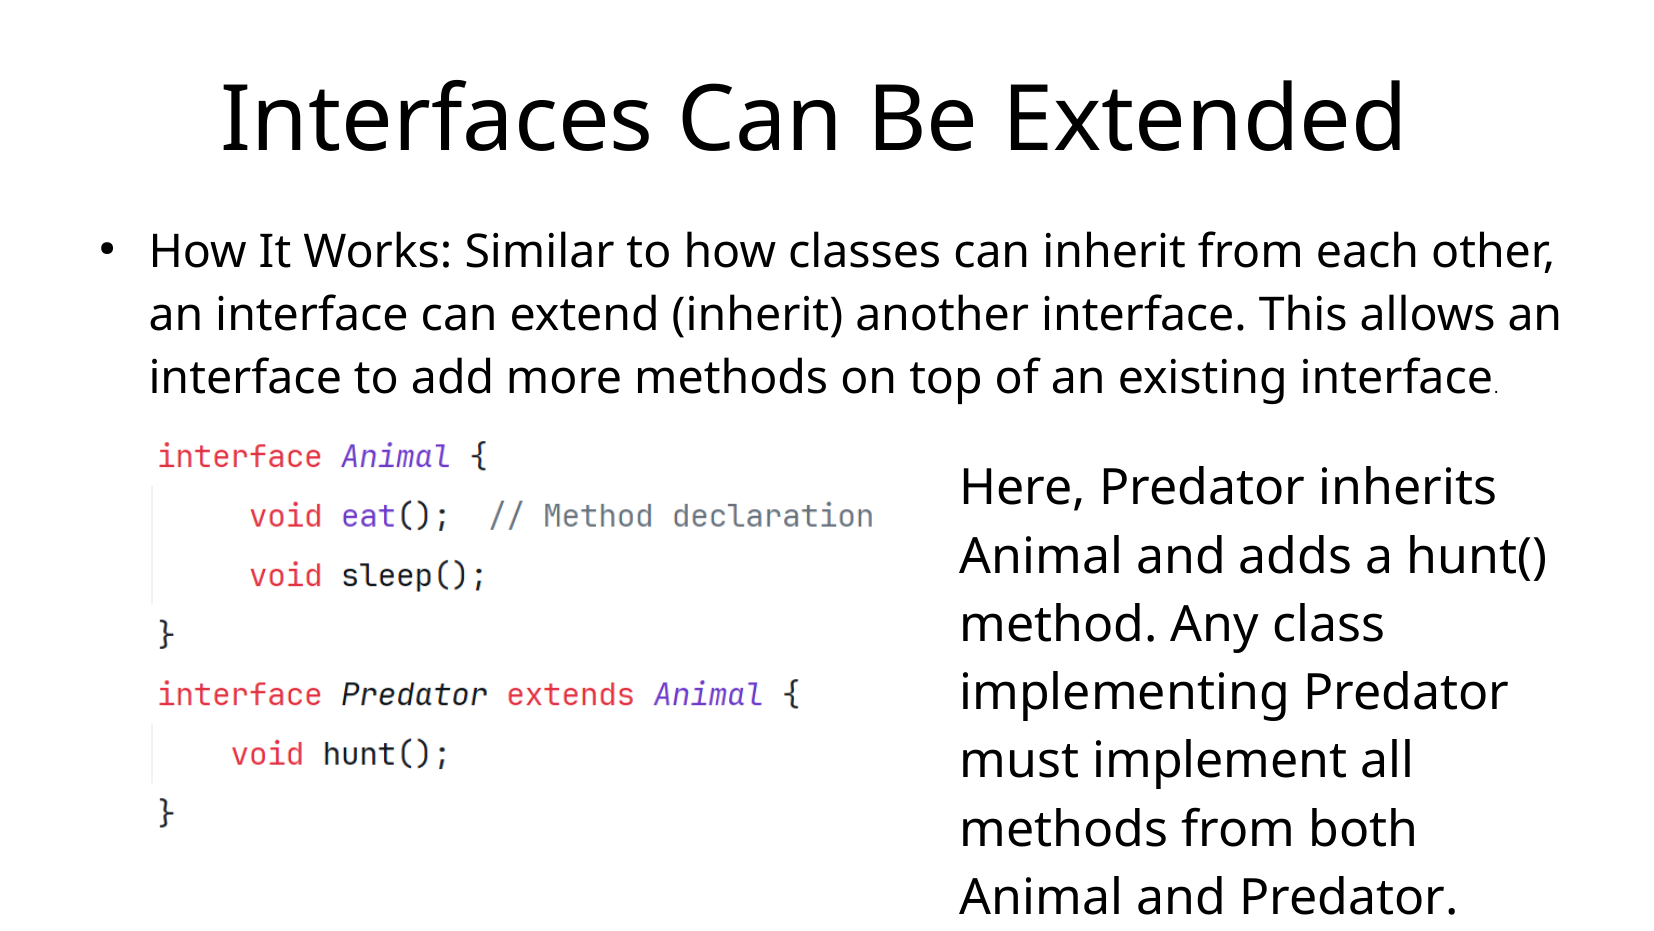

# Interfaces Can Be Extended
How It Works: Similar to how classes can inherit from each other, an interface can extend (inherit) another interface. This allows an interface to add more methods on top of an existing interface.
Here, Predator inherits Animal and adds a hunt() method. Any class implementing Predator must implement all methods from both Animal and Predator.